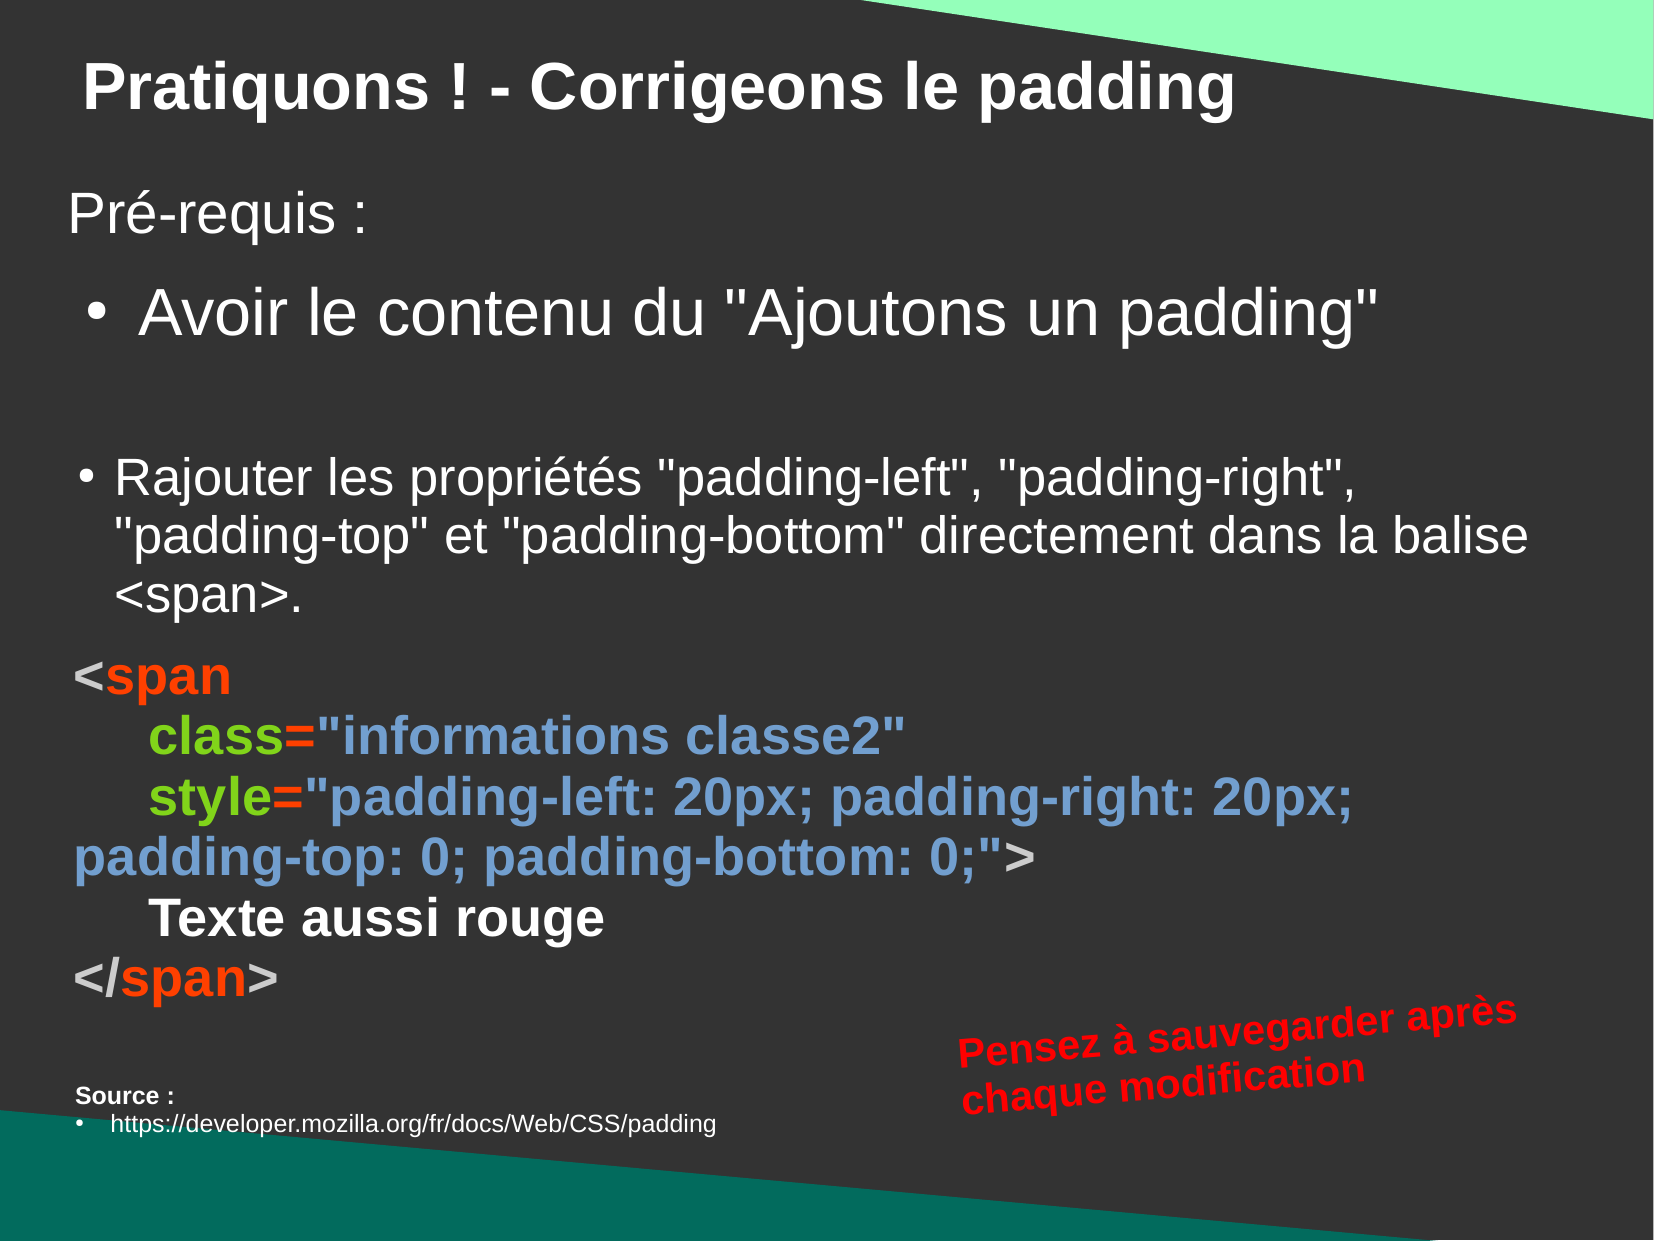

# Pratiquons ! - Corrigeons le padding
Pré-requis :
Avoir le contenu du "Ajoutons un padding"
Rajouter les propriétés "padding-left", "padding-right", "padding-top" et "padding-bottom" directement dans la balise <span>.
<span
	class="informations classe2"
	style="padding-left: 20px; padding-right: 20px; padding-top: 0; padding-bottom: 0;">
	Texte aussi rouge
</span>
Pensez à sauvegarder après chaque modification
Source :
https://developer.mozilla.org/fr/docs/Web/CSS/padding